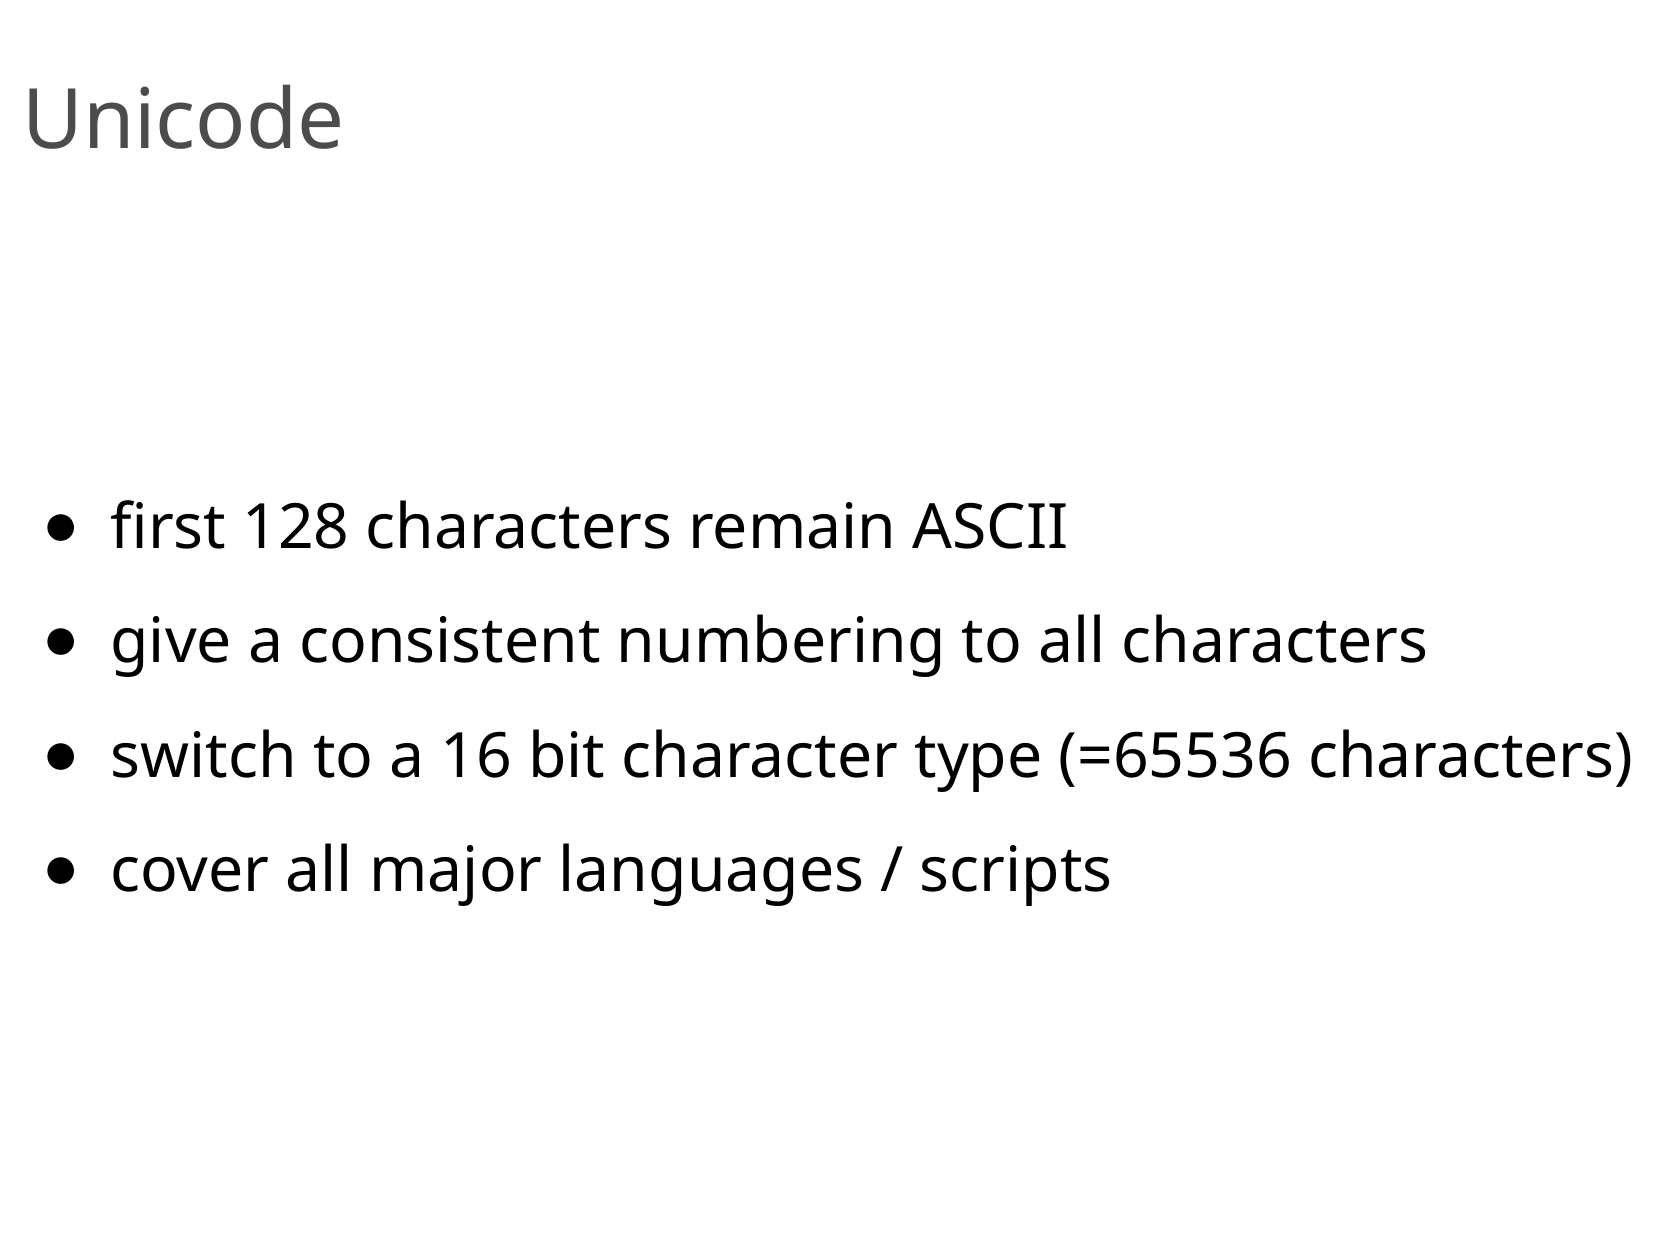

# Unicode
first 128 characters remain ASCII
give a consistent numbering to all characters
switch to a 16 bit character type (=65536 characters)
cover all major languages / scripts